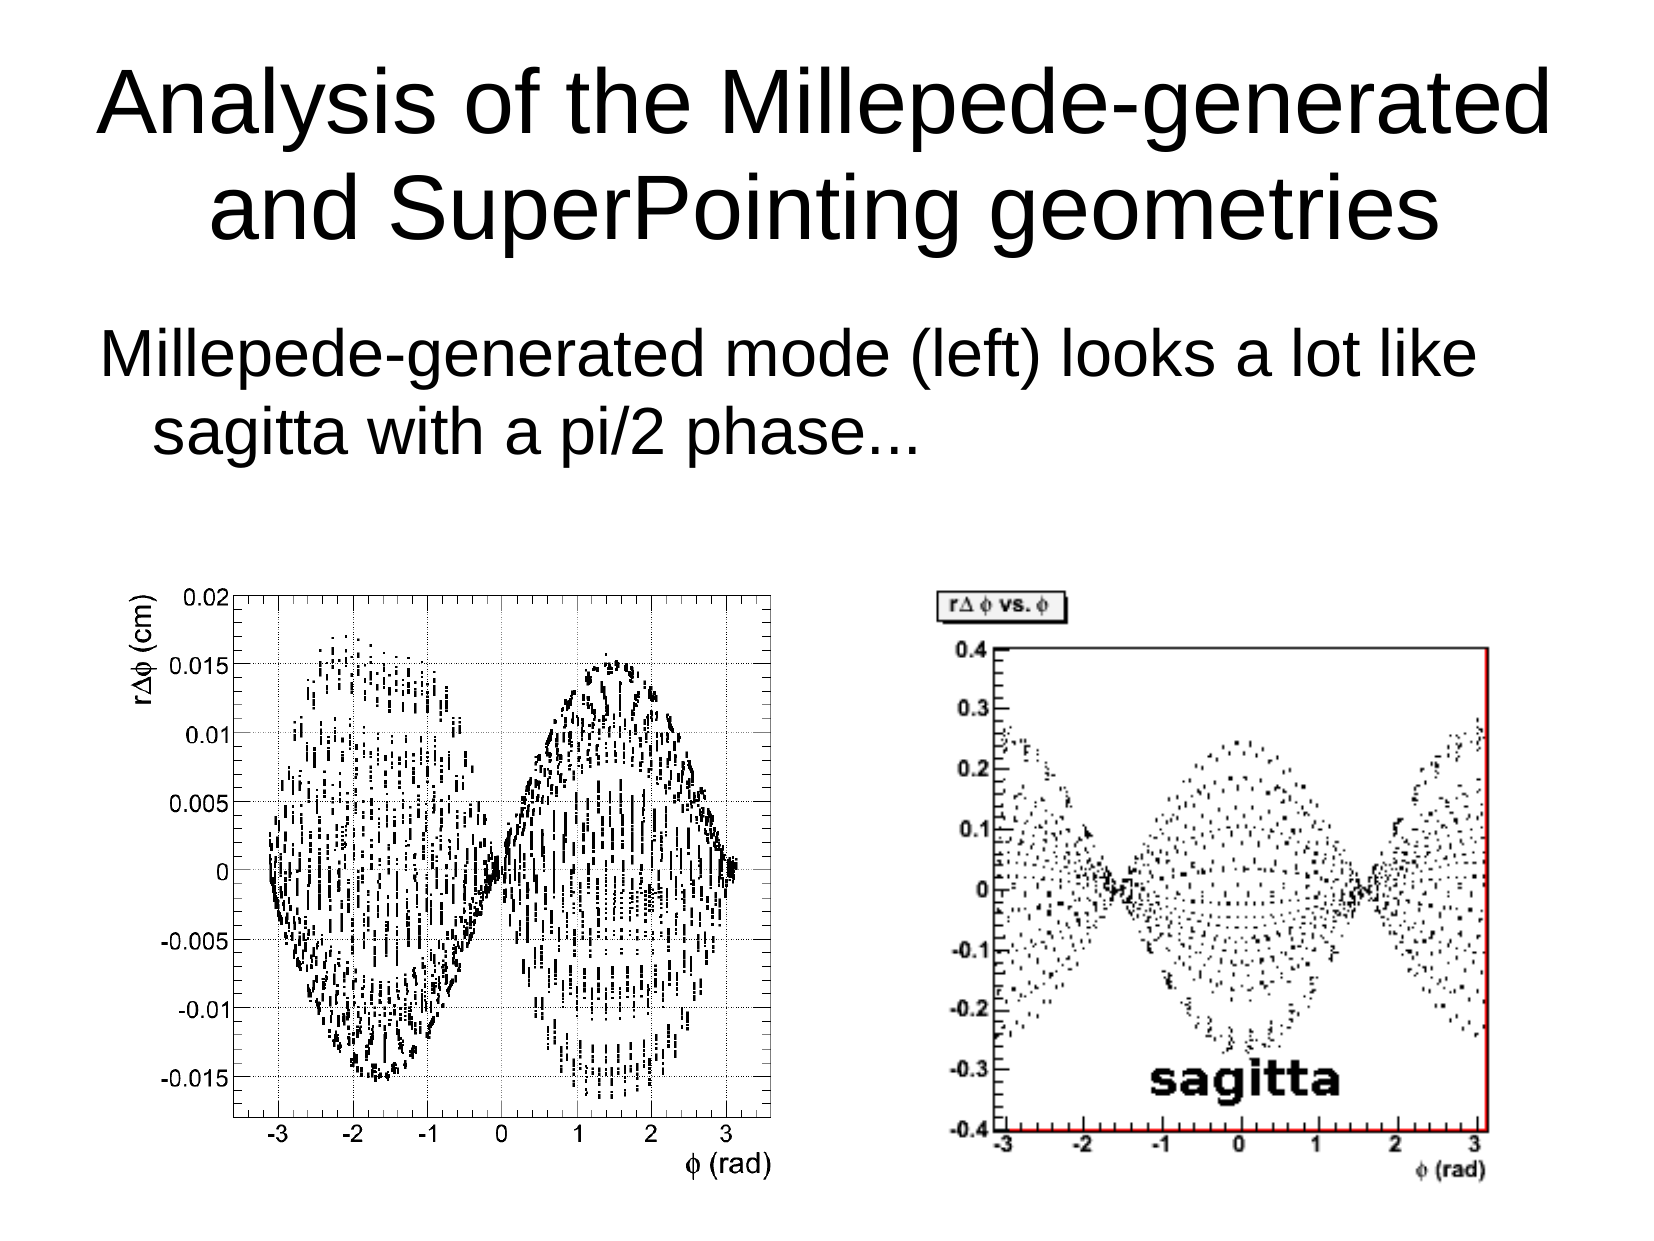

# Analysis of the Millepede-generated and SuperPointing geometries
Millepede-generated mode (left) looks a lot like sagitta with a pi/2 phase...